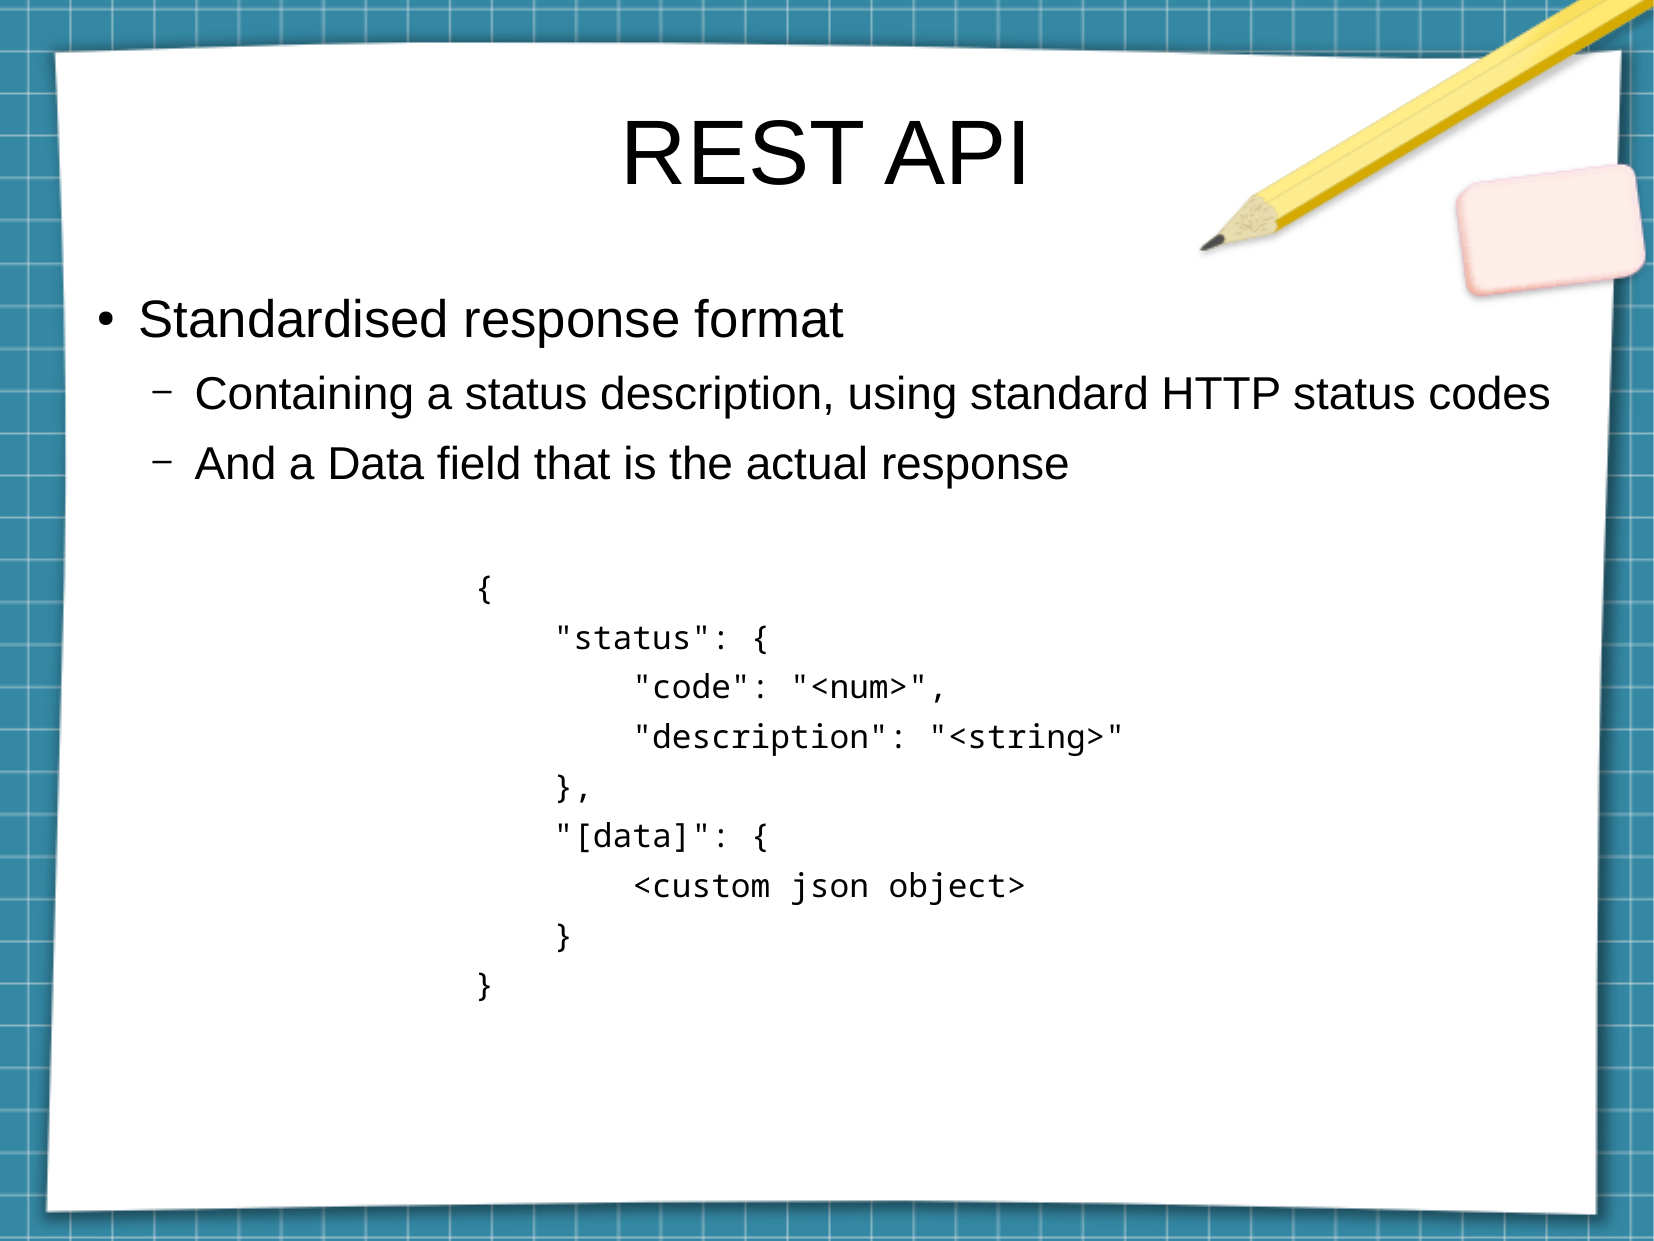

# REST API
Standardised response format
Containing a status description, using standard HTTP status codes
And a Data field that is the actual response
{
 "status": {
 "code": "<num>",
 "description": "<string>"
 },
 "[data]": {
 <custom json object>
 }
}